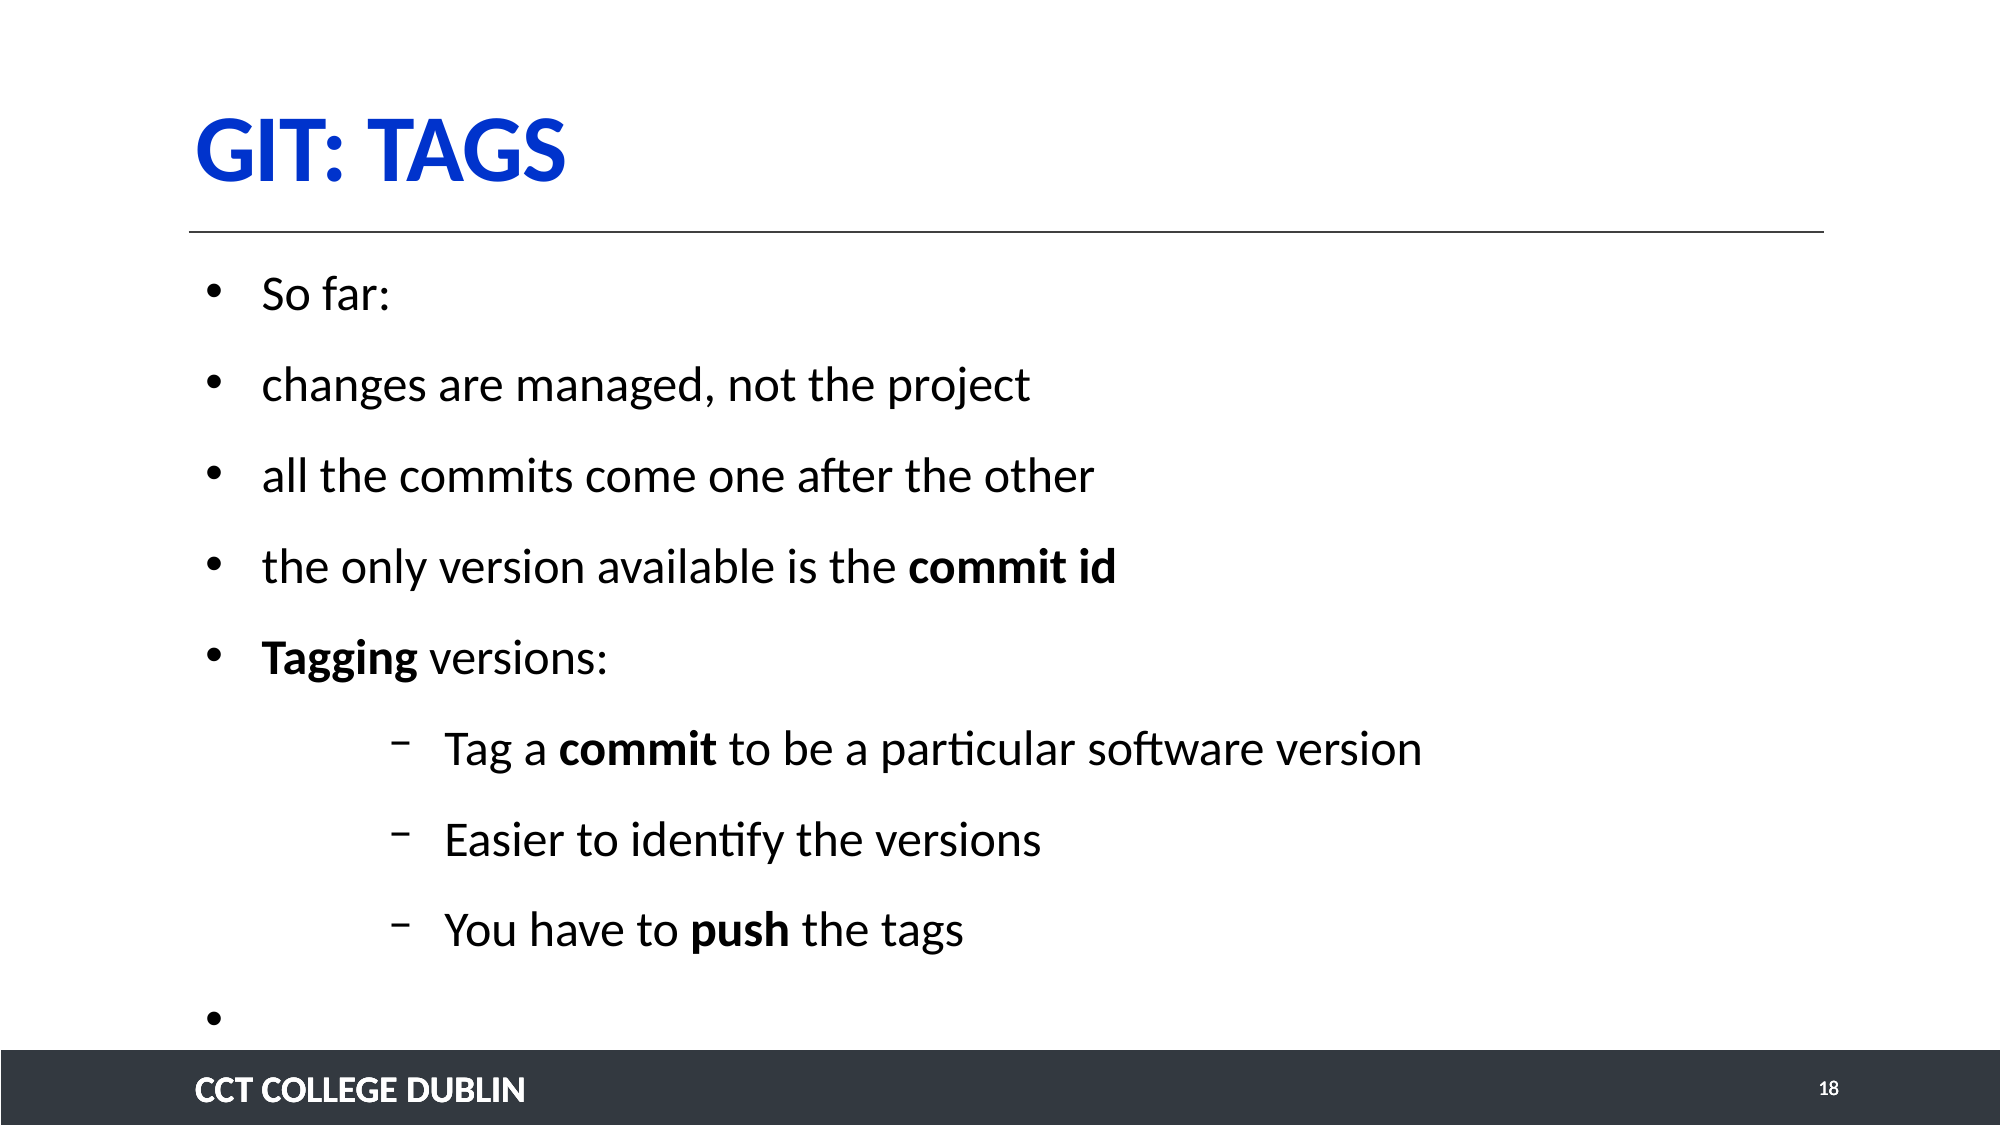

# GIT: TAGS
So far:
changes are managed, not the project
all the commits come one after the other
the only version available is the commit id
Tagging versions:
Tag a commit to be a particular software version
Easier to identify the versions
You have to push the tags
CCT COLLEGE DUBLIN
CCT COLLEGE DUBLIN
CCT COLLEGE DUBLIN
18
18
18